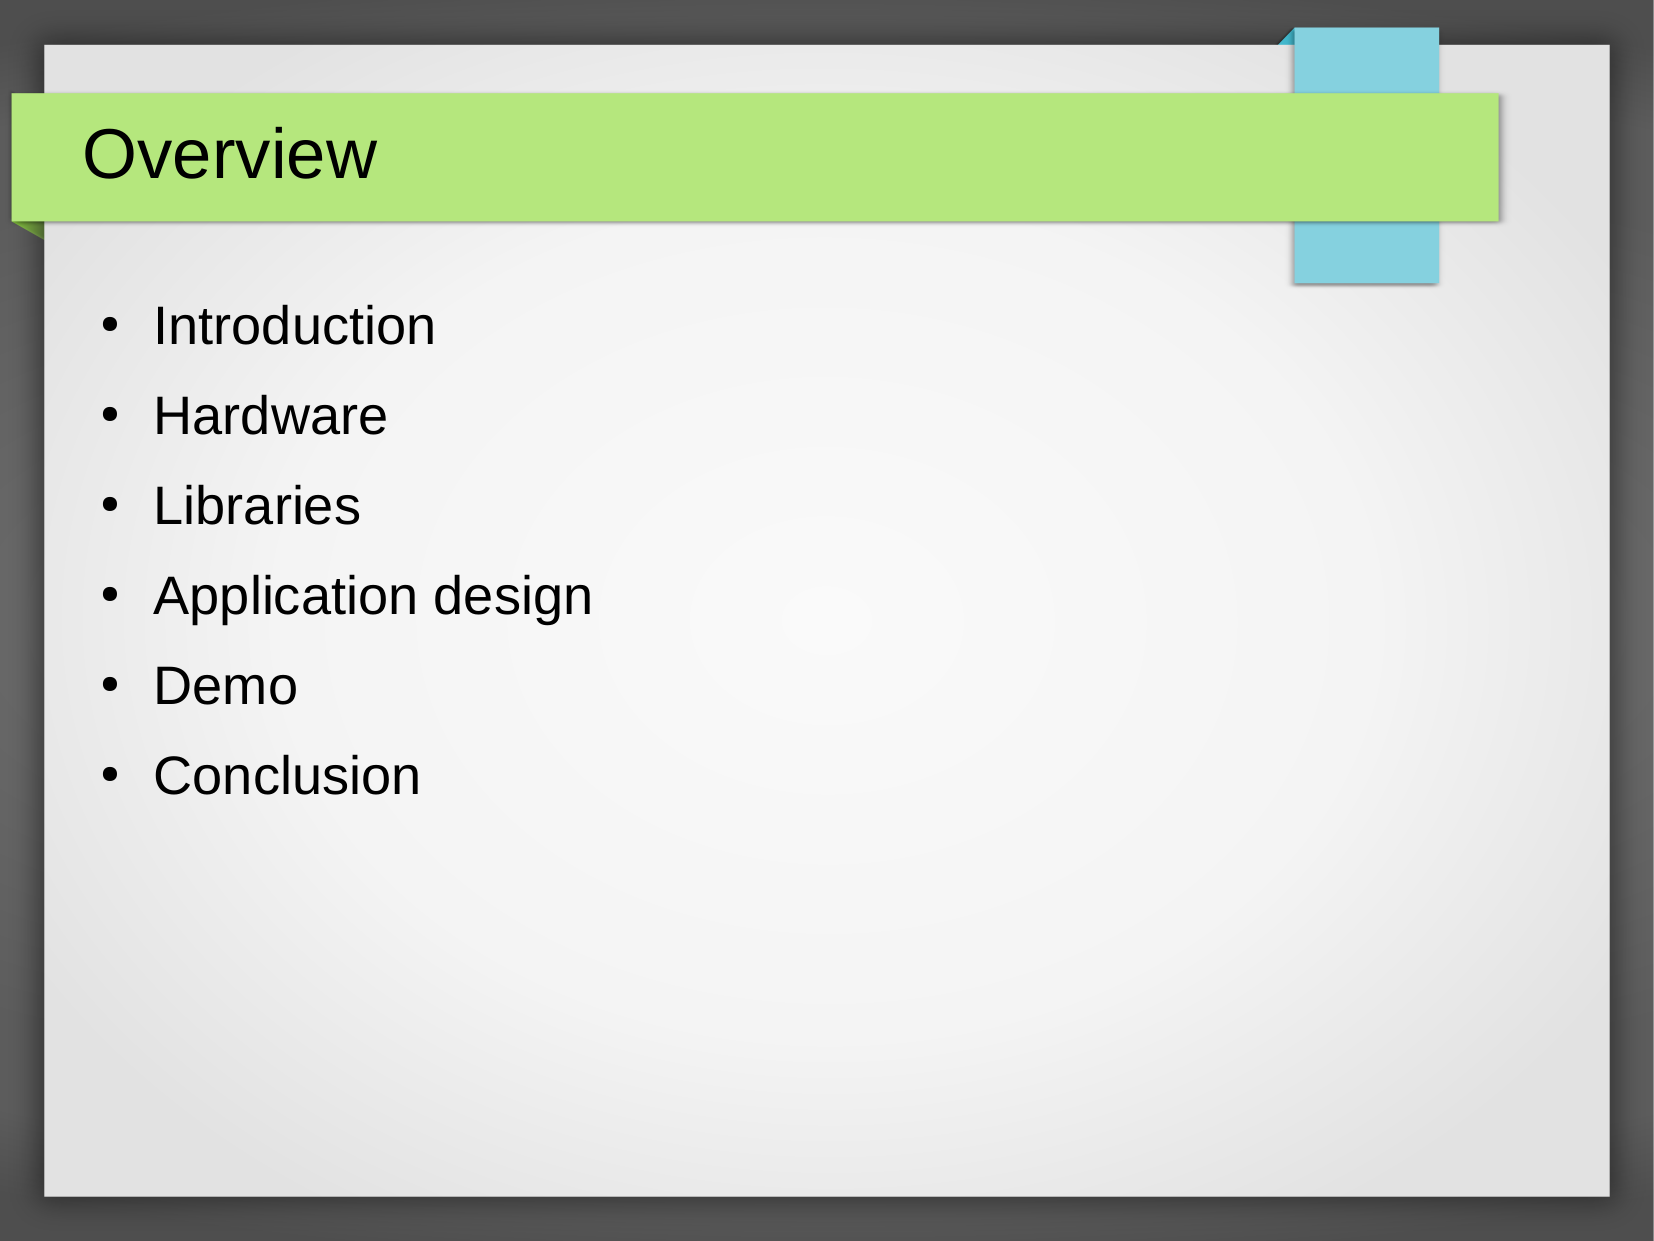

# Overview
Introduction
Hardware
Libraries
Application design
Demo
Conclusion